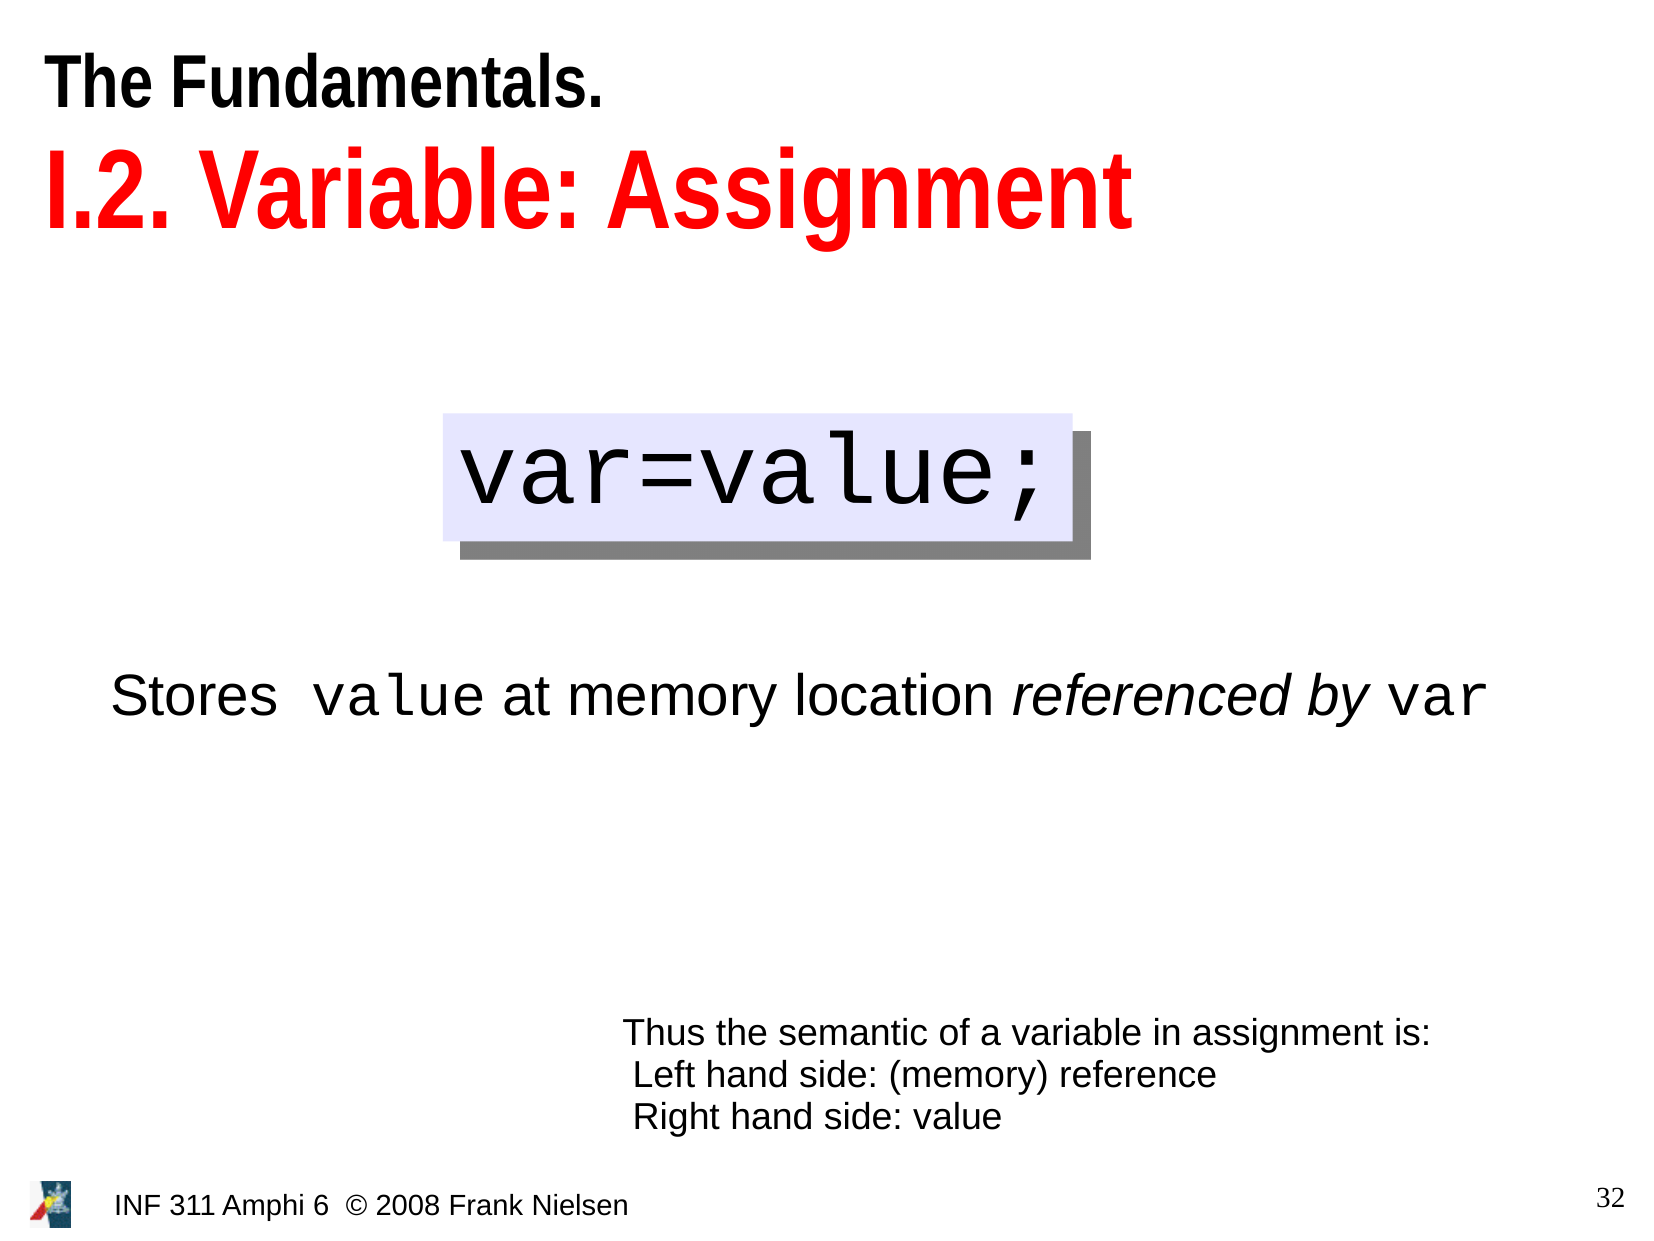

The Fundamentals.
I.2. Variable: Assignment
var=value;
Stores value at memory location referenced by var
Thus the semantic of a variable in assignment is:
 Left hand side: (memory) reference
 Right hand side: value